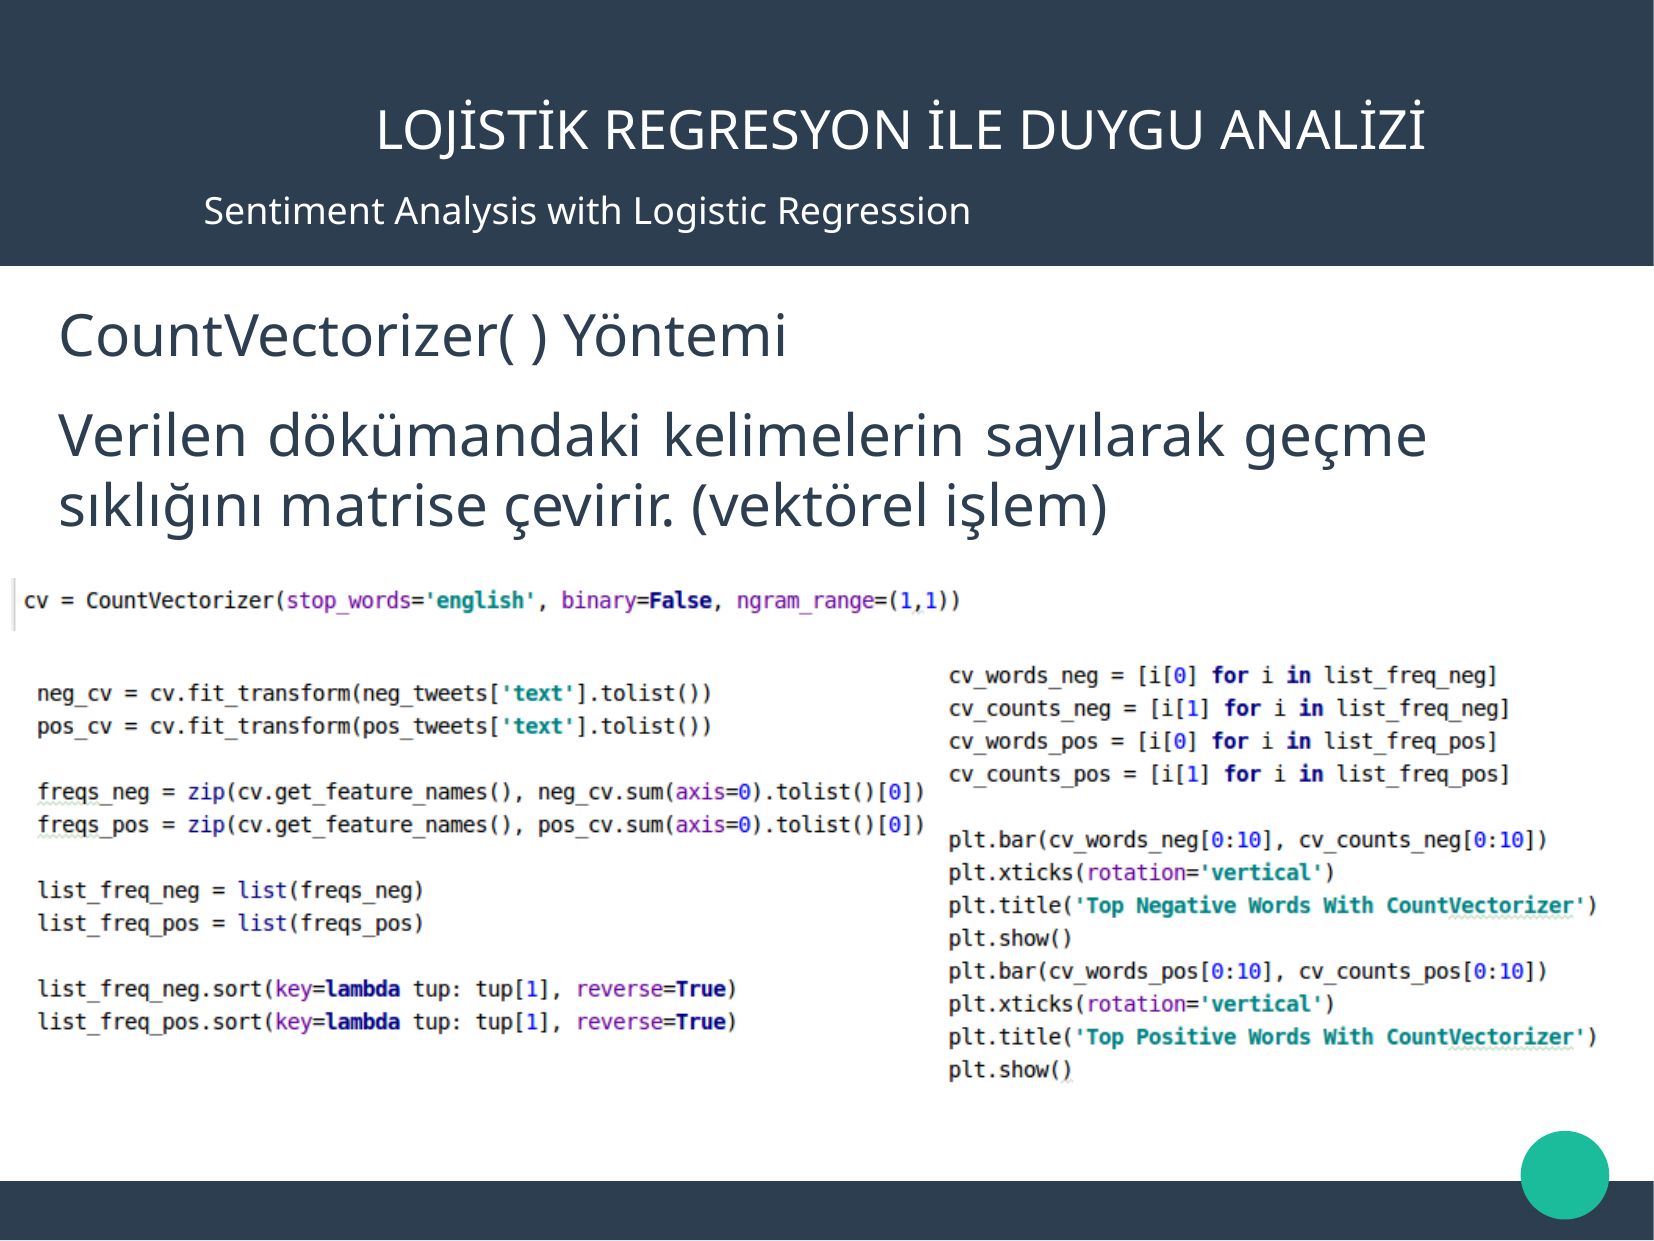

CountVectorizer( ) Yöntemi
Verilen dökümandaki kelimelerin sayılarak geçme sıklığını matrise çevirir. (vektörel işlem)
# LOJİSTİK REGRESYON İLE DUYGU ANALİZİ
Sentiment Analysis with Logistic Regression